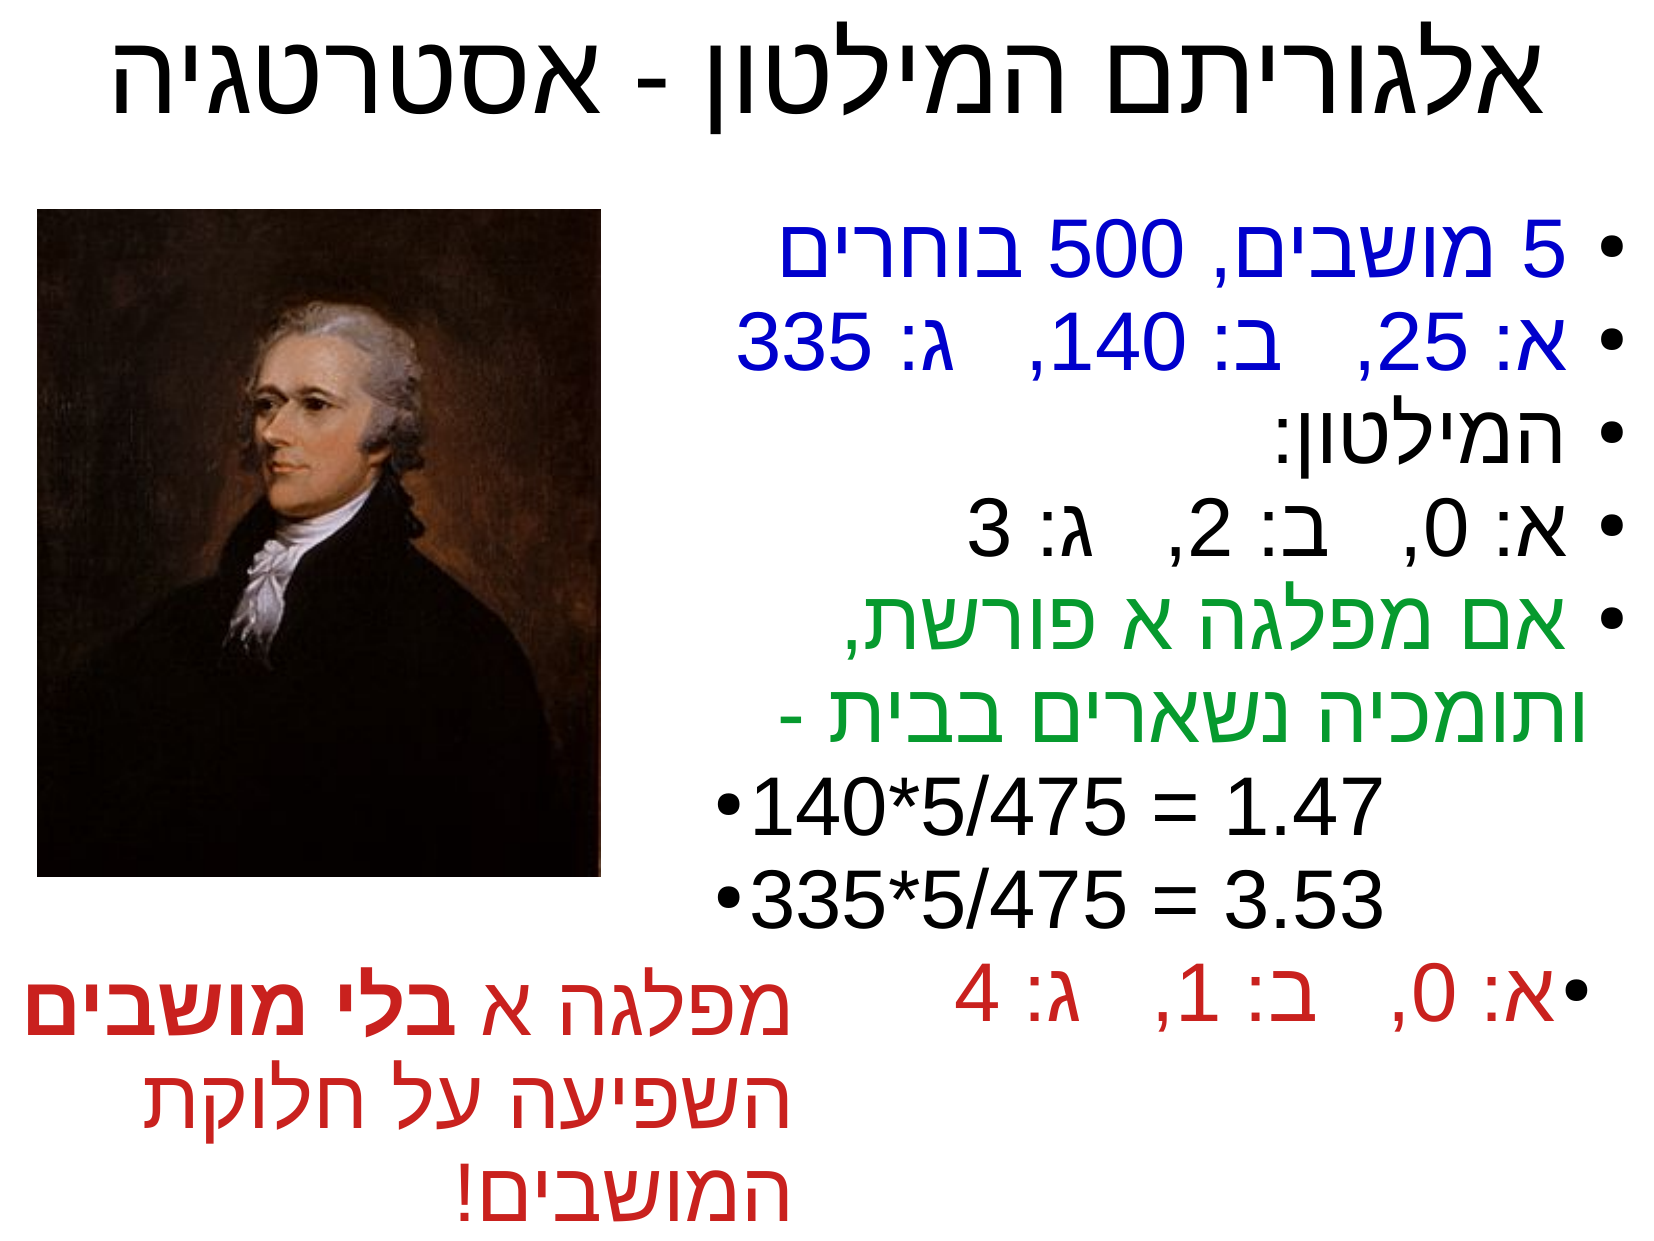

# אלגוריתם המילטון - אסטרטגיה
 5 מושבים, 500 בוחרים
 א: 25, ב: 140, ג: 335
 המילטון:
 א: 0, ב: 2, ג: 3
 אם מפלגה א פורשת, ותומכיה נשארים בבית -
140*5/475 = 1.47
335*5/475 = 3.53
א: 0, ב: 1, ג: 4
מפלגה א בלי מושבים השפיעה על חלוקת המושבים!